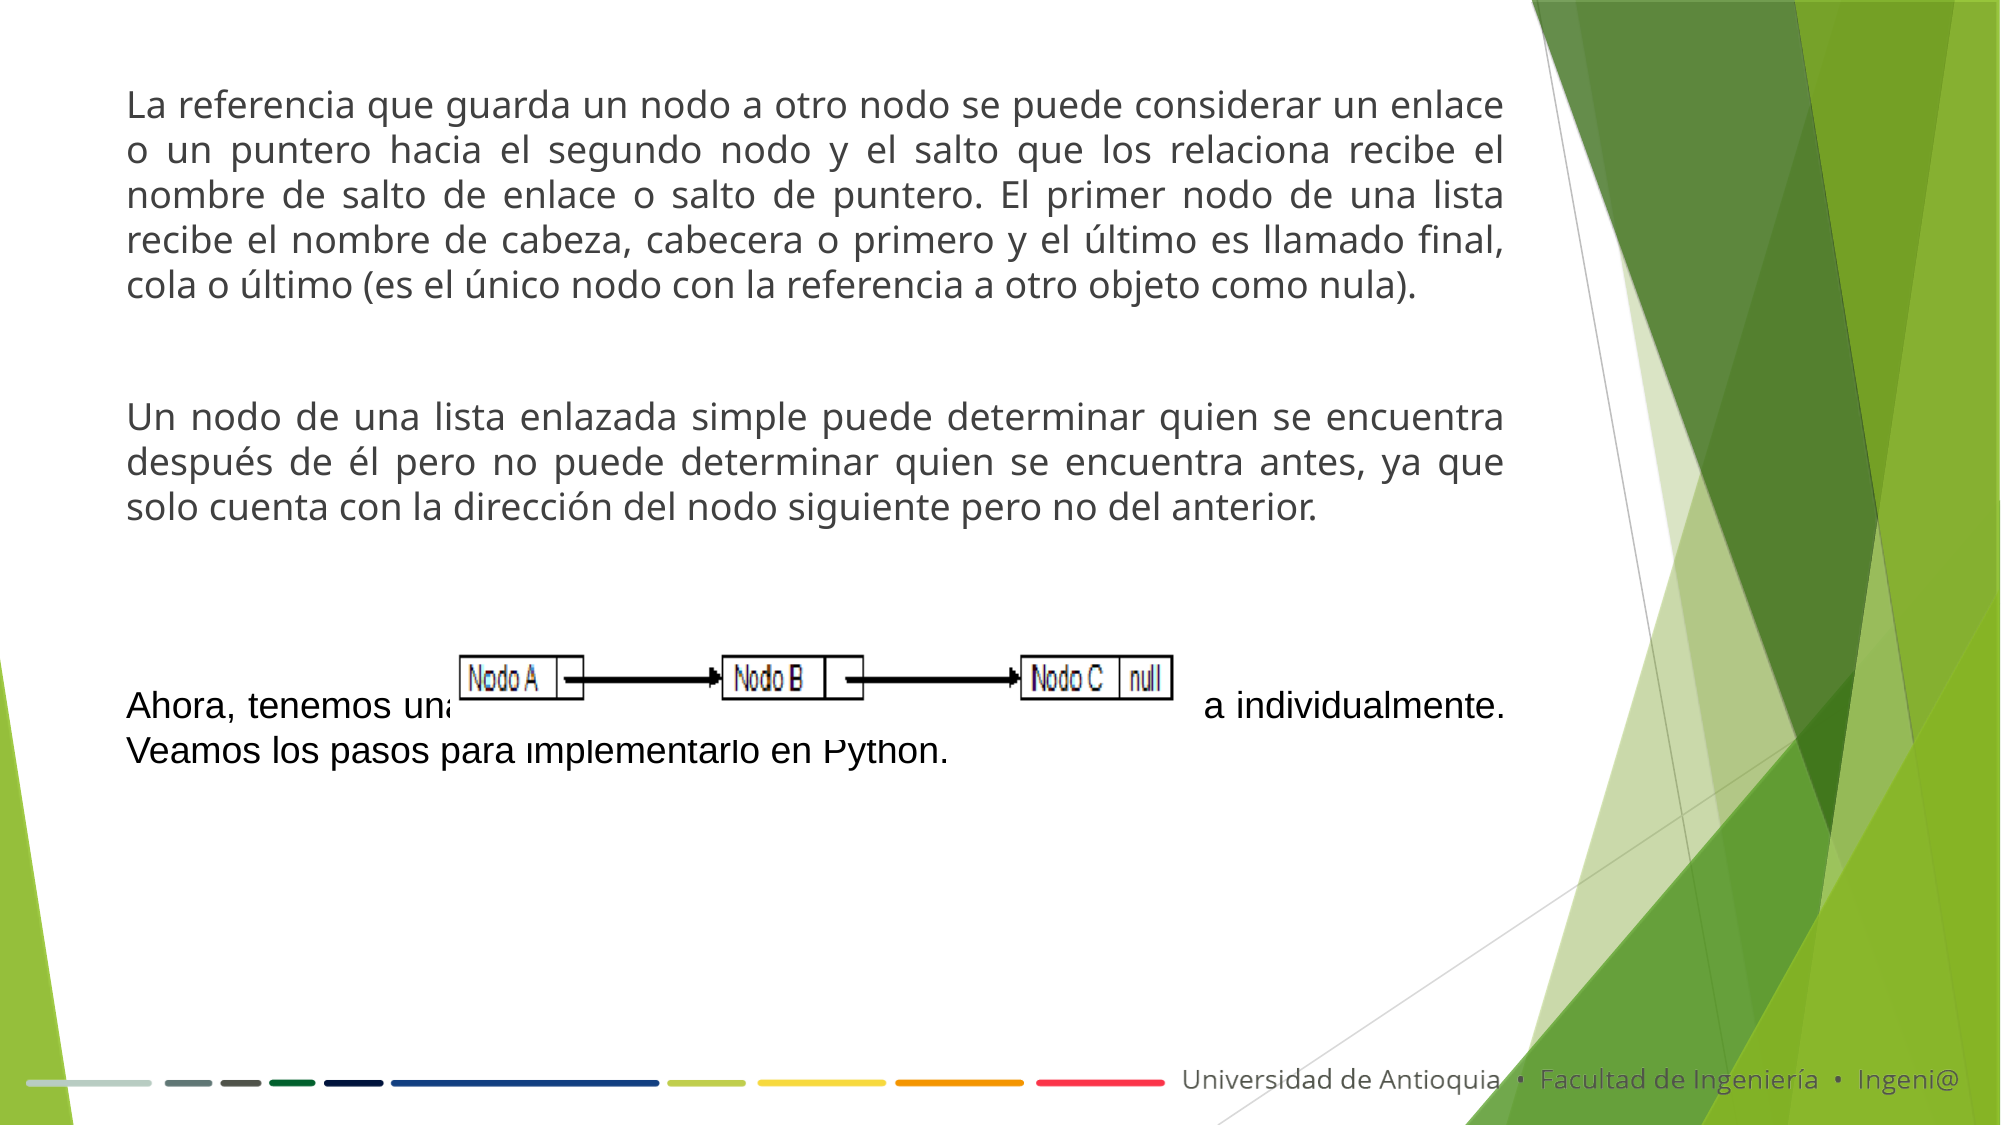

# La referencia que guarda un nodo a otro nodo se puede considerar un enlace o un puntero hacia el segundo nodo y el salto que los relaciona recibe el nombre de salto de enlace o salto de puntero. El primer nodo de una lista recibe el nombre de cabeza, cabecera o primero y el último es llamado final, cola o último (es el único nodo con la referencia a otro objeto como nula).
Un nodo de una lista enlazada simple puede determinar quien se encuentra después de él pero no puede determinar quien se encuentra antes, ya que solo cuenta con la dirección del nodo siguiente pero no del anterior.
Ahora, tenemos una comprensión completa de una lista enlazada individualmente. Veamos los pasos para implementarlo en Python.